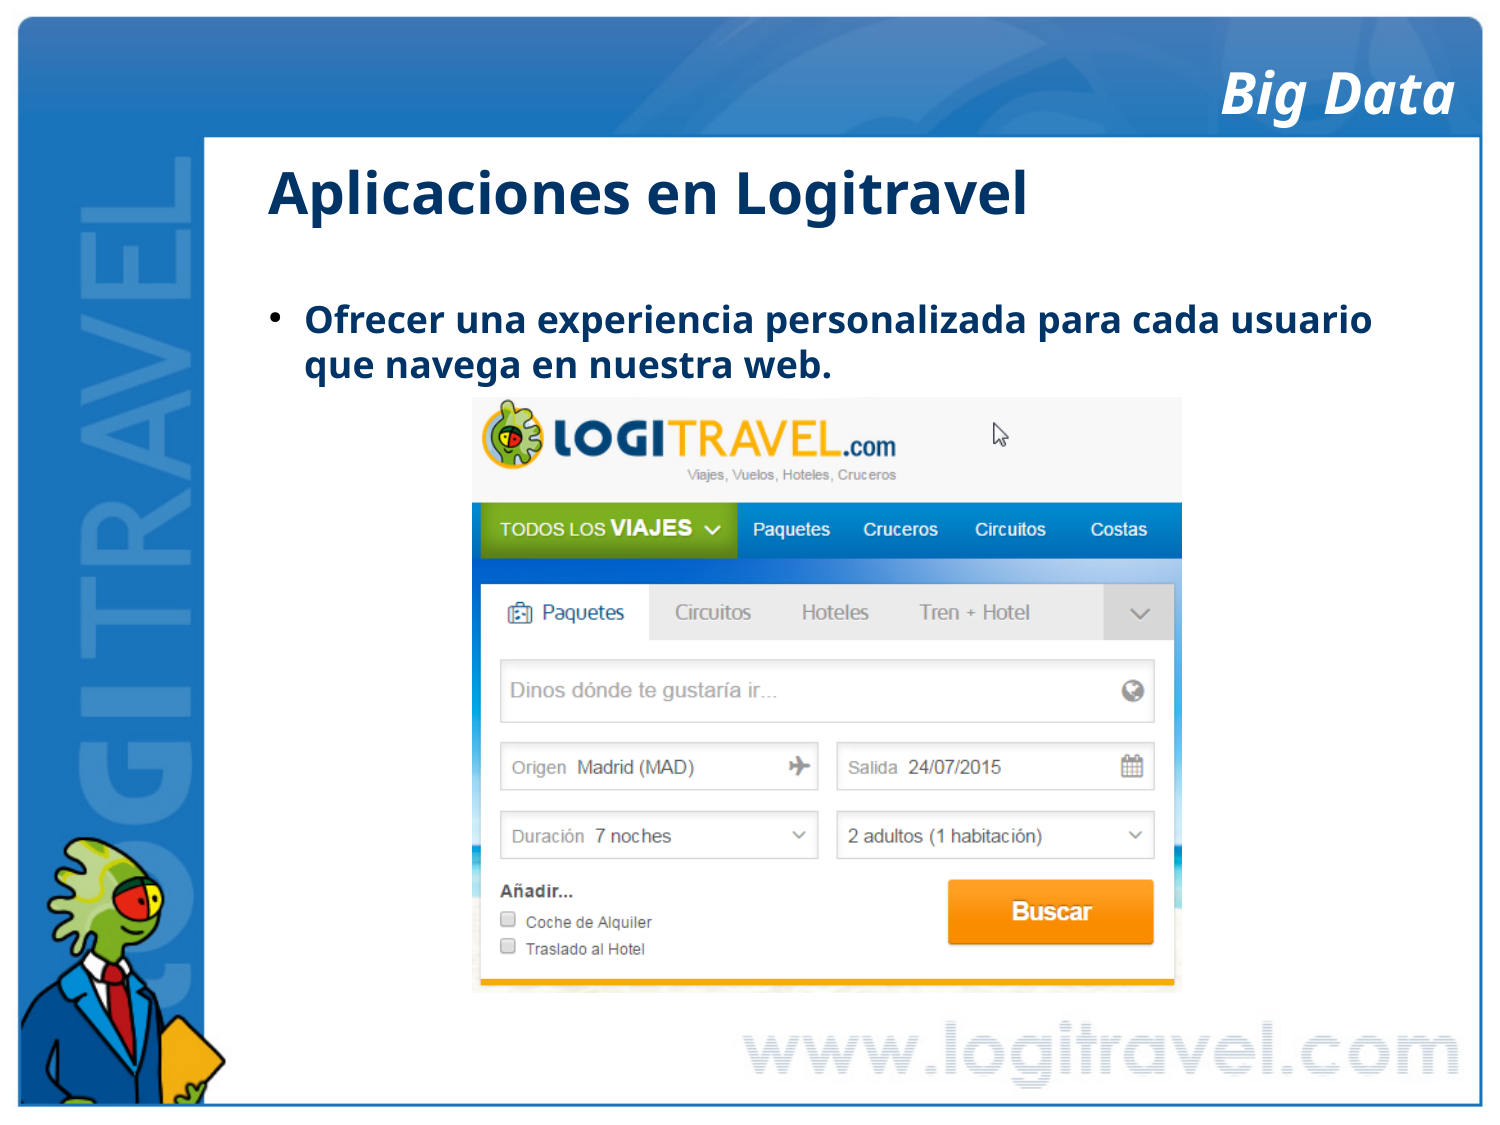

Big Data
Aplicaciones en Logitravel
Ofrecer una experiencia personalizada para cada usuario que navega en nuestra web.